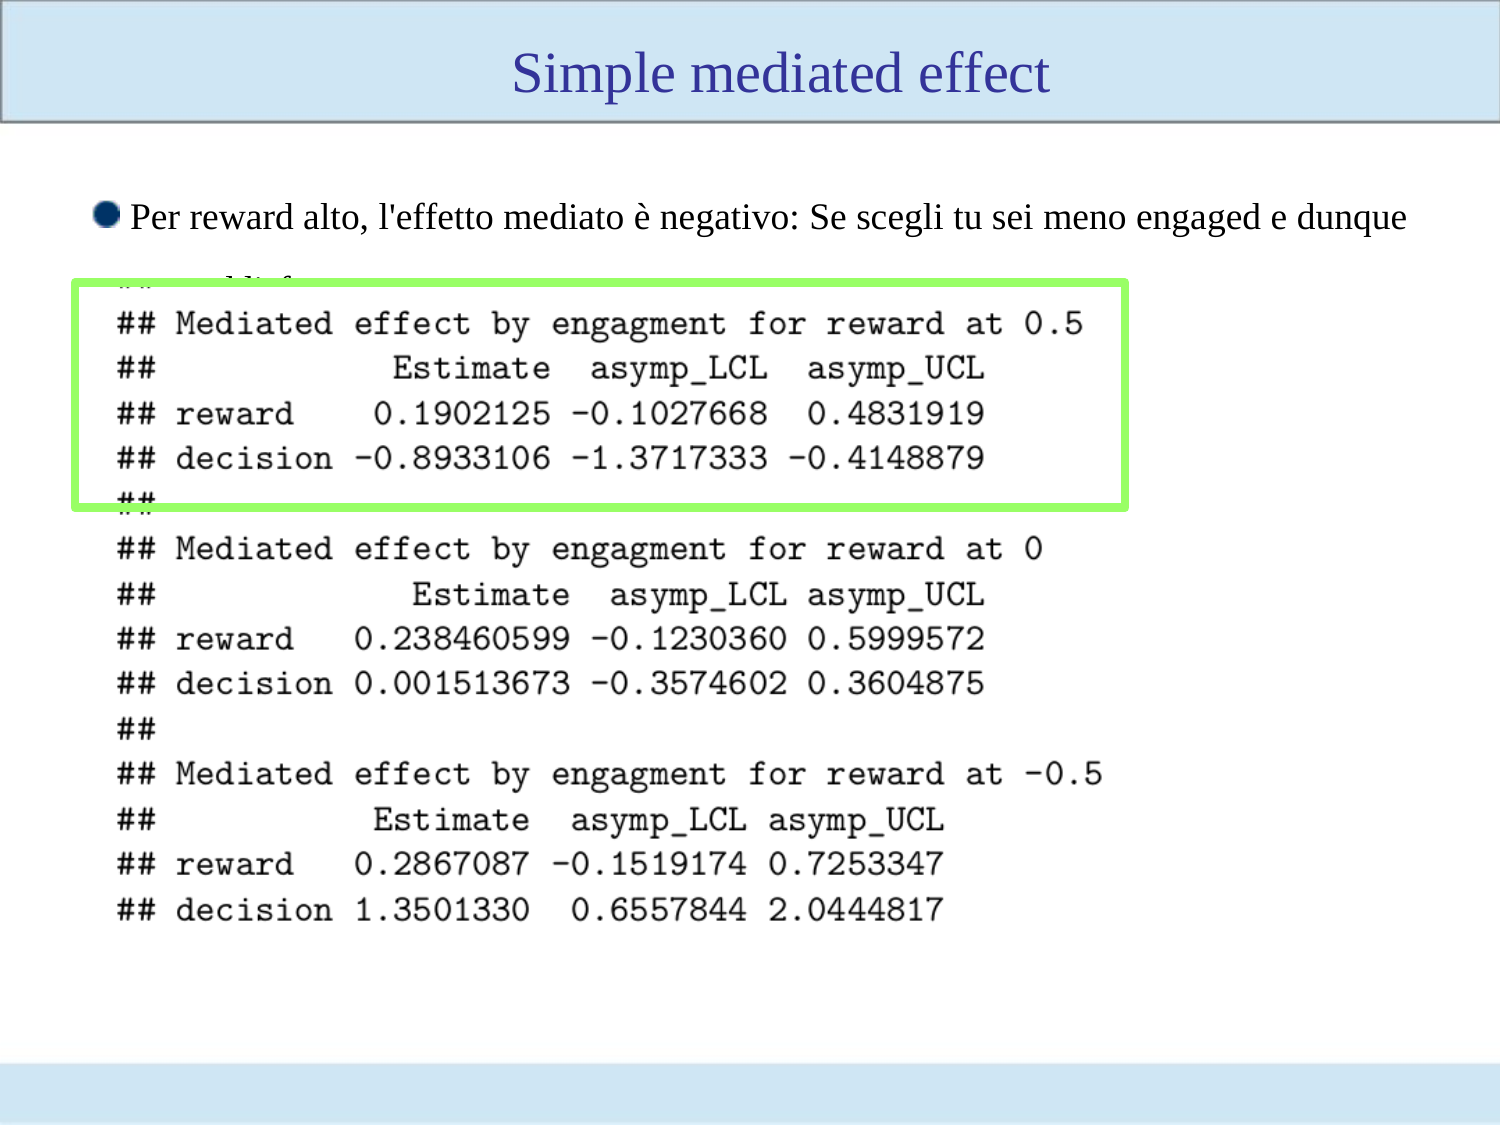

# Simple mediated effect
 Per reward alto, l'effetto mediato è negativo: Se scegli tu sei meno engaged e dunque meno soddisfatto